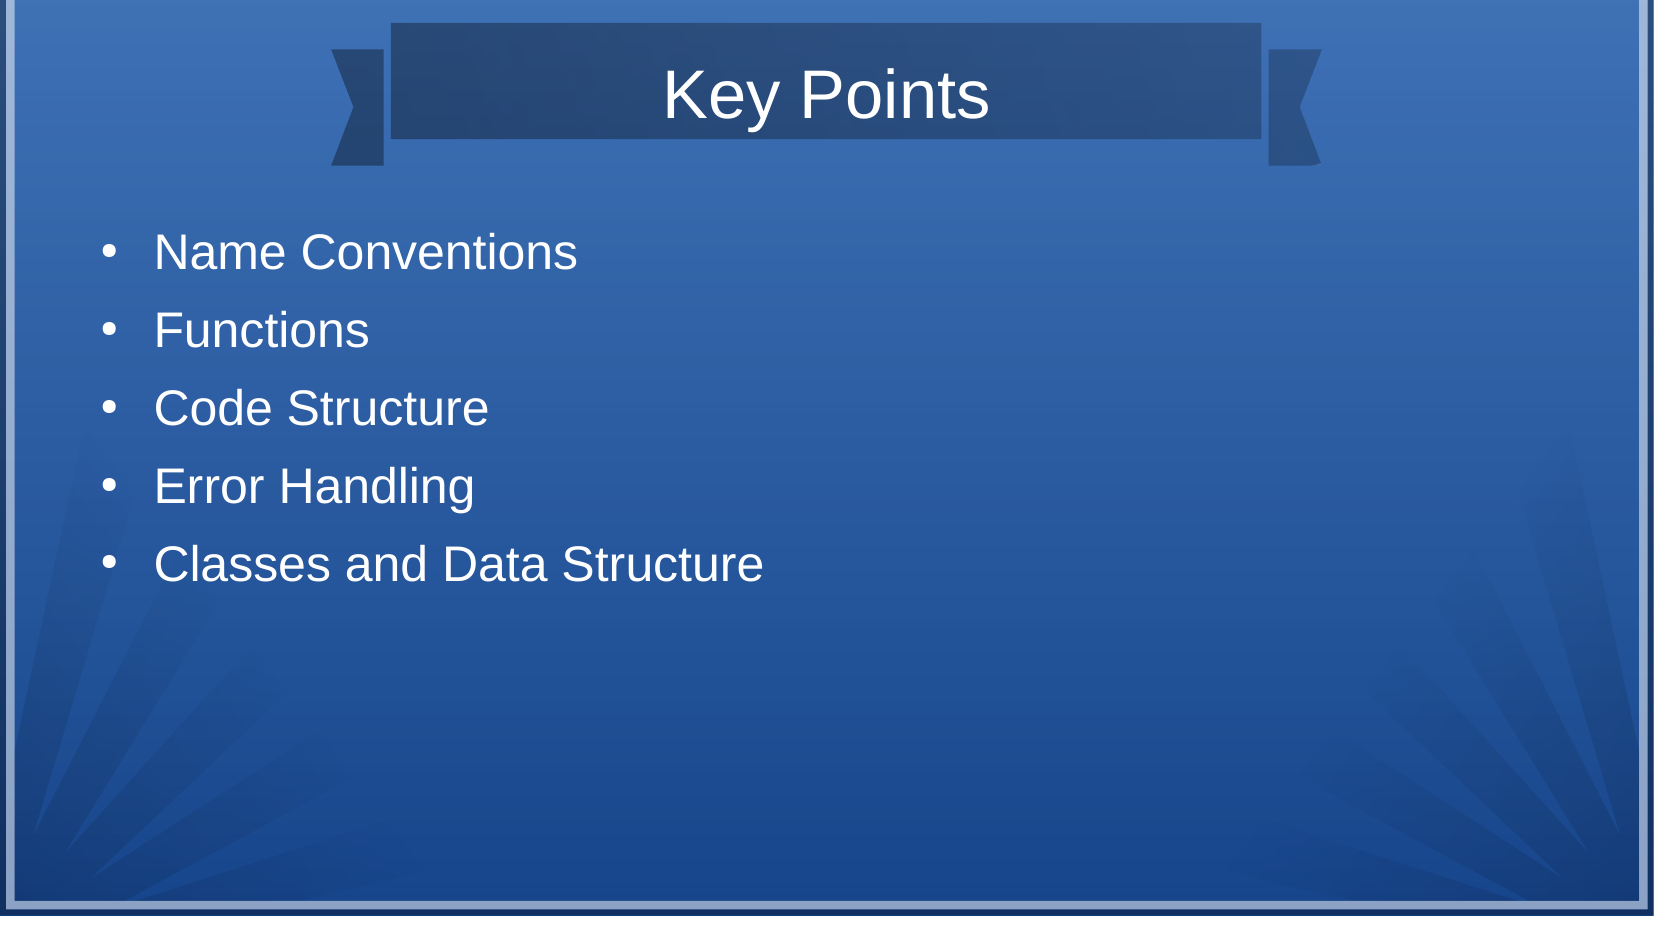

# Key Points
Name Conventions
Functions
Code Structure
Error Handling
Classes and Data Structure